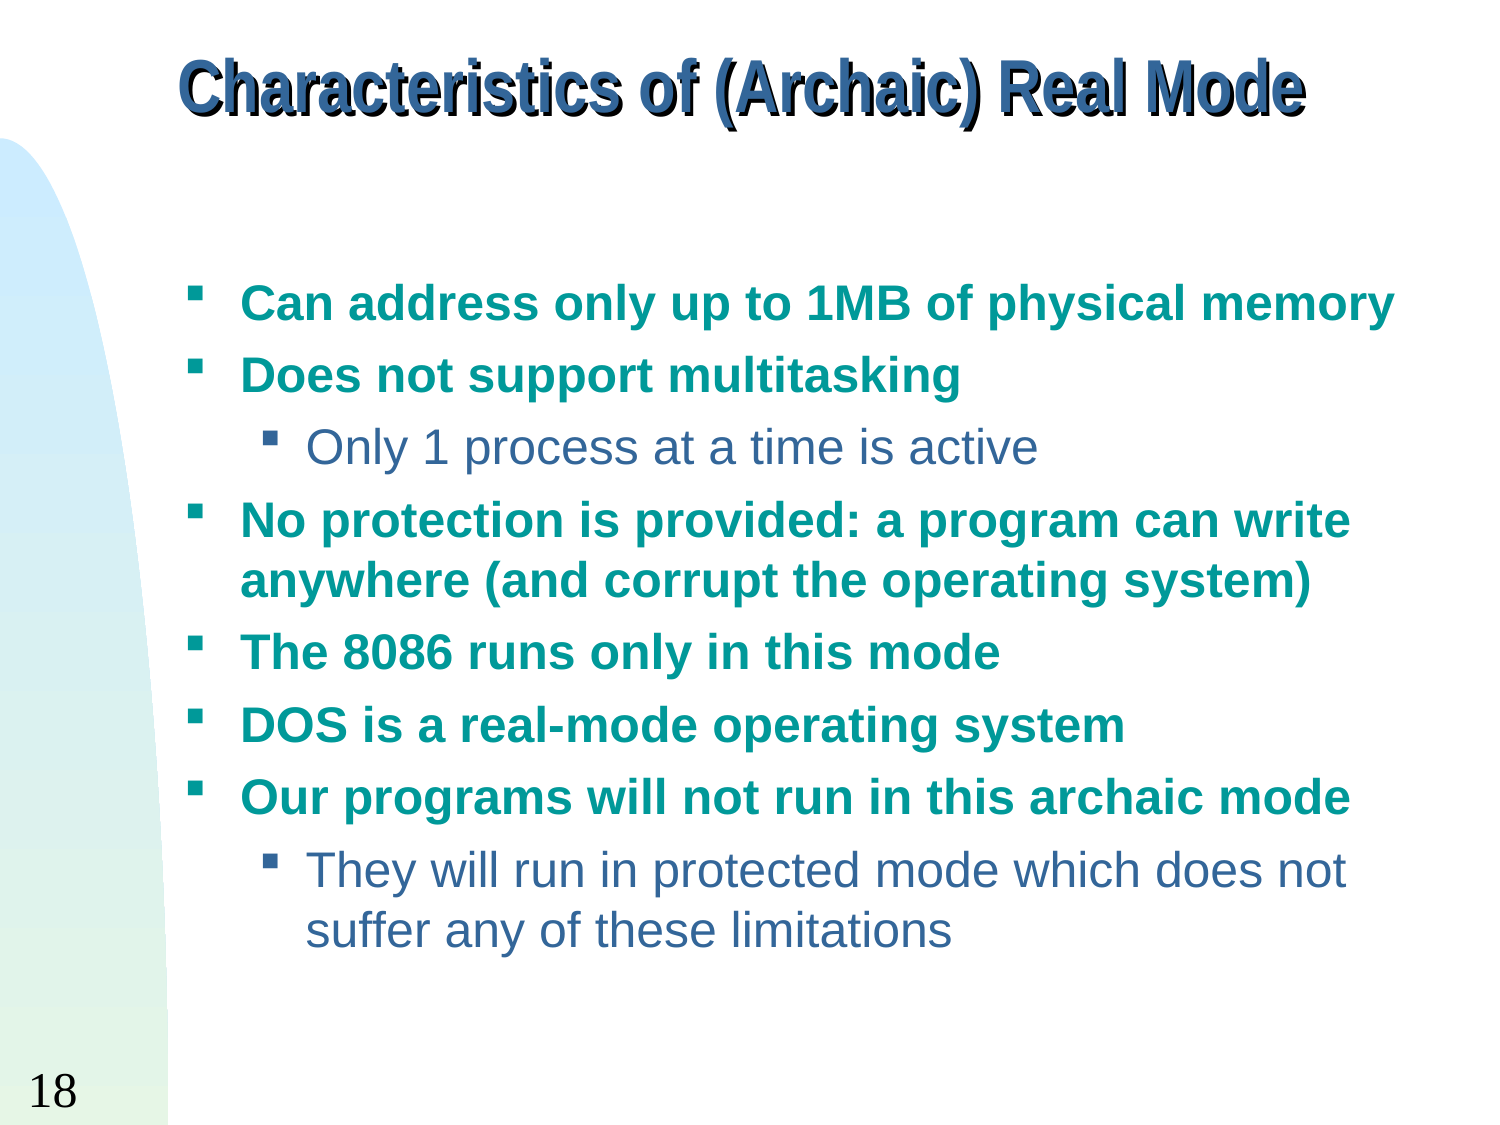

# Characteristics of (Archaic) Real Mode
Can address only up to 1MB of physical memory
Does not support multitasking
Only 1 process at a time is active
No protection is provided: a program can write anywhere (and corrupt the operating system)
The 8086 runs only in this mode
DOS is a real-mode operating system
Our programs will not run in this archaic mode
They will run in protected mode which does not suffer any of these limitations
18